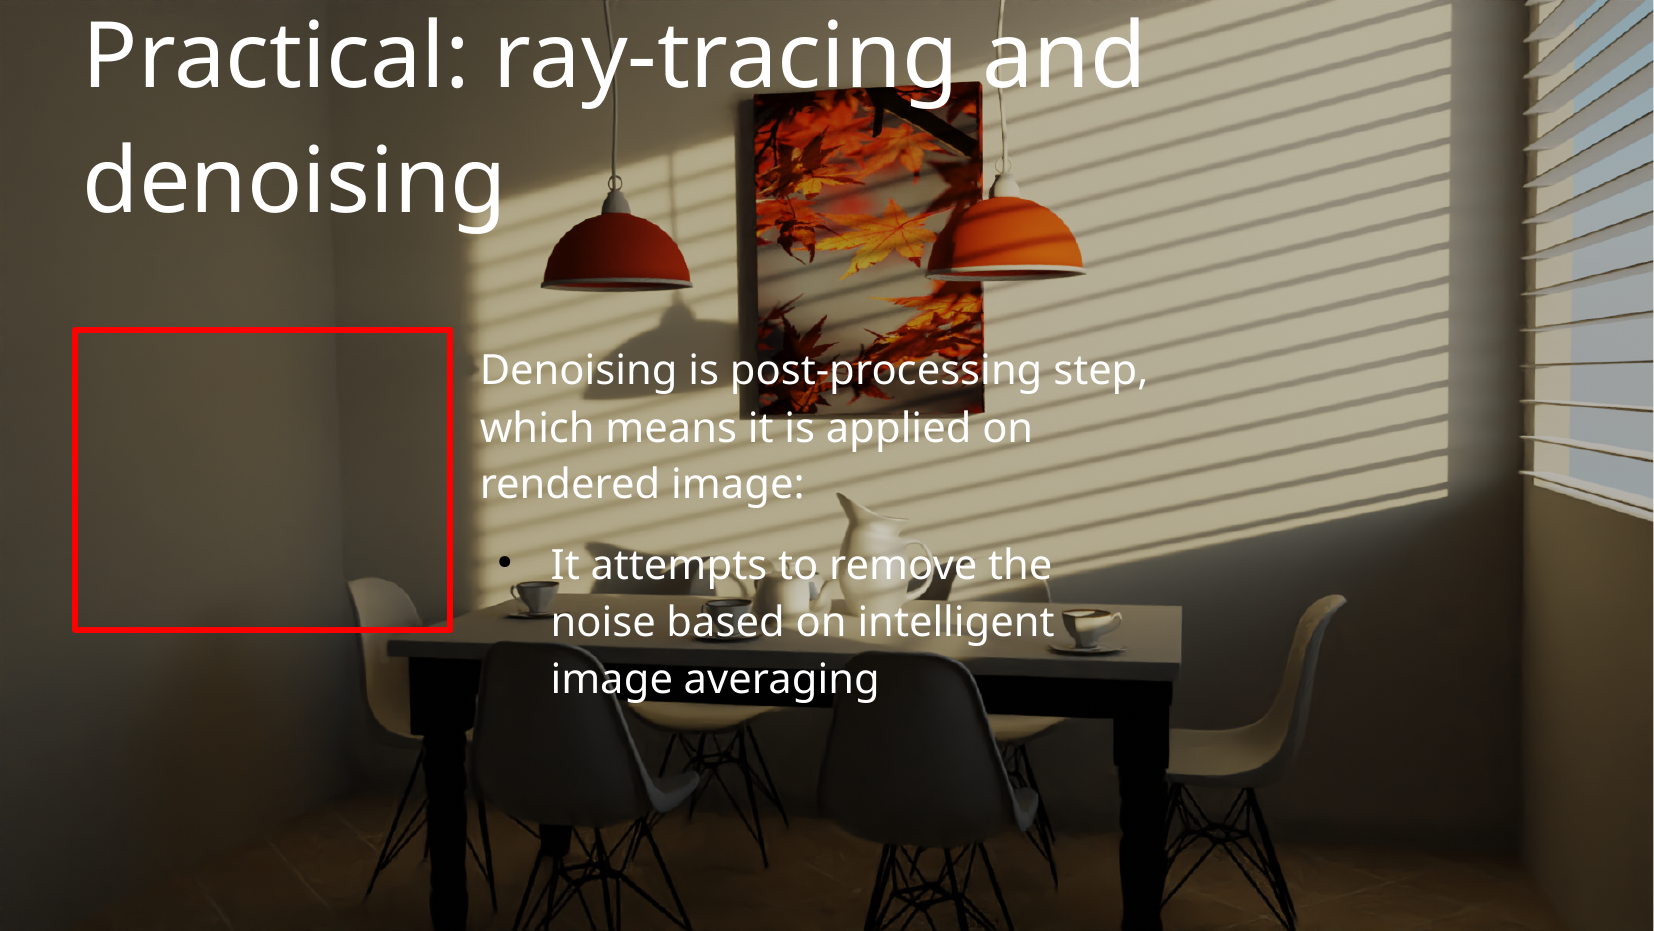

# Practical: ray-tracing and denoising
Denoising is post-processing step, which means it is applied on rendered image:
It attempts to remove the noise based on intelligent image averaging